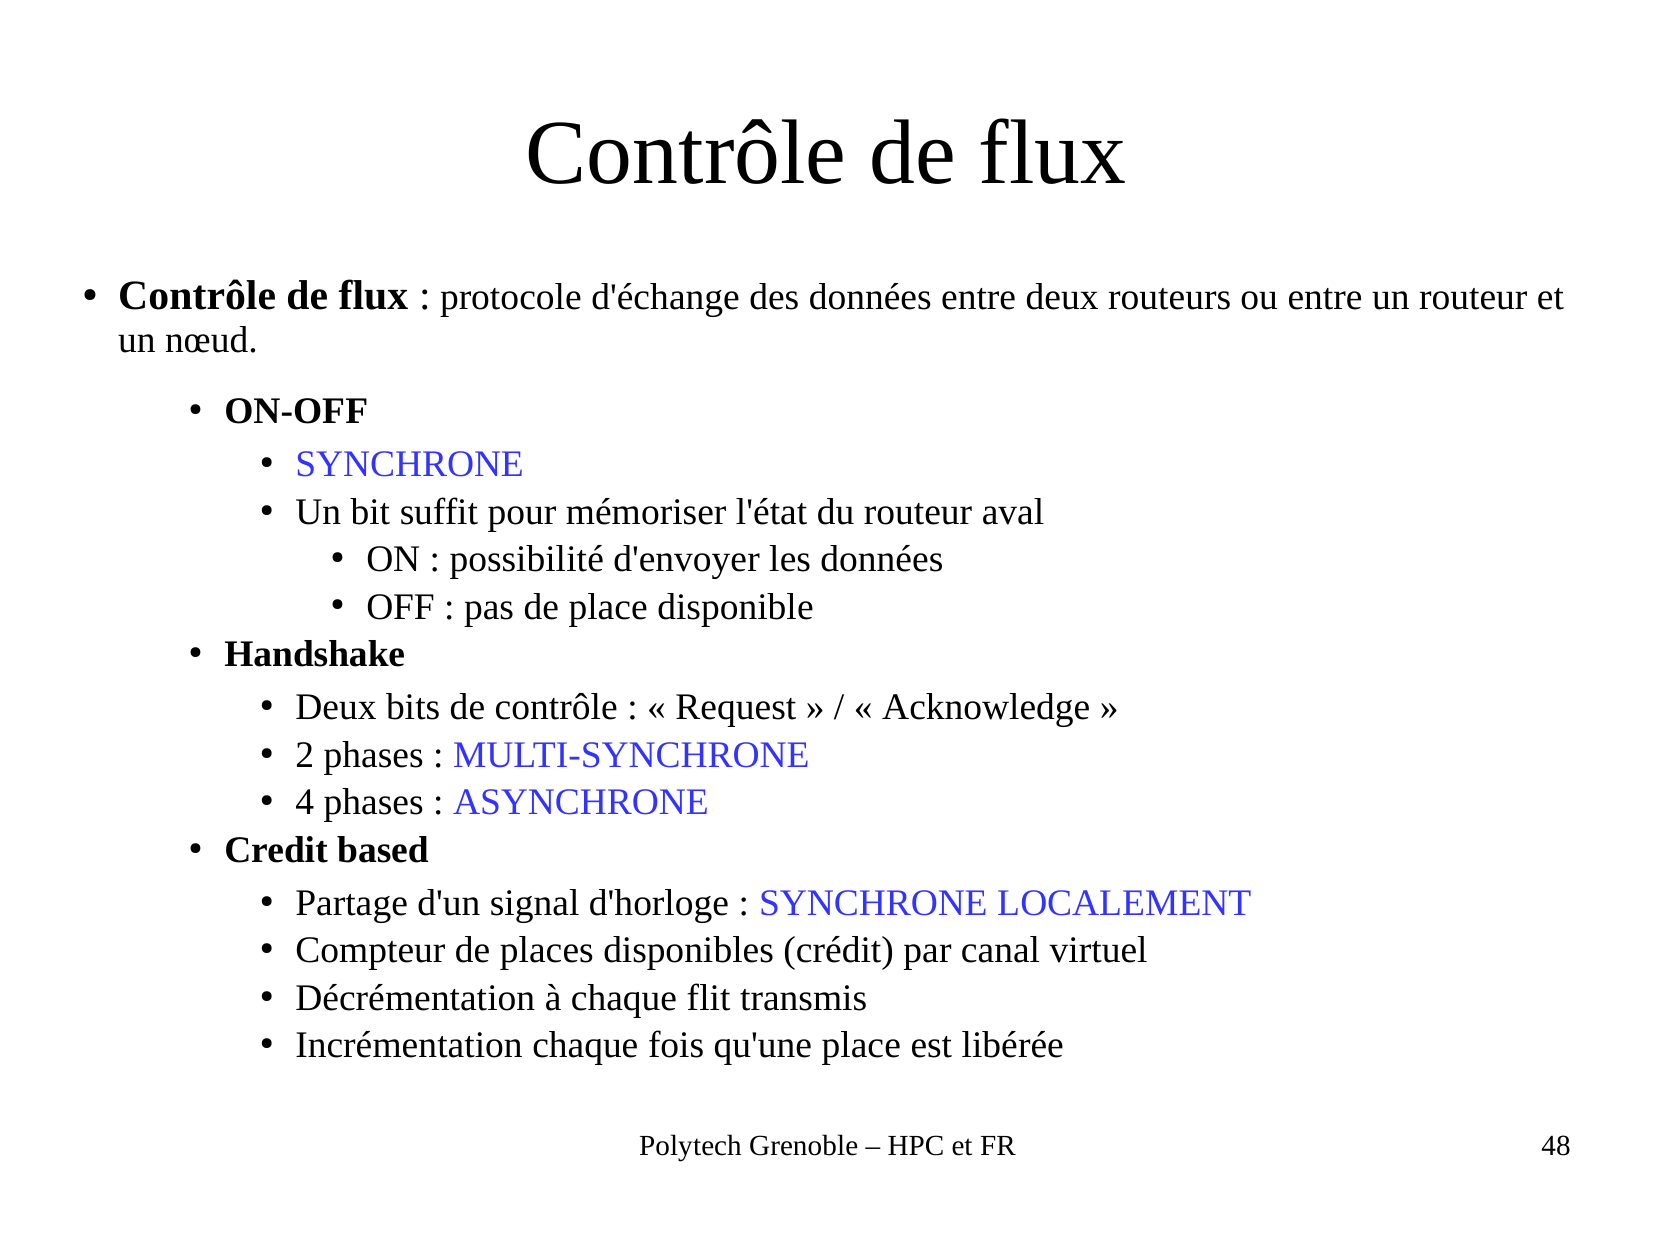

# Contrôle de flux
Contrôle de flux : protocole d'échange des données entre deux routeurs ou entre un routeur et un nœud.
ON-OFF
SYNCHRONE
Un bit suffit pour mémoriser l'état du routeur aval
ON : possibilité d'envoyer les données
OFF : pas de place disponible
Handshake
Deux bits de contrôle : « Request » / « Acknowledge »
2 phases : MULTI-SYNCHRONE
4 phases : ASYNCHRONE
Credit based
Partage d'un signal d'horloge : SYNCHRONE LOCALEMENT
Compteur de places disponibles (crédit) par canal virtuel
Décrémentation à chaque flit transmis
Incrémentation chaque fois qu'une place est libérée
Matthieu PAYET
48